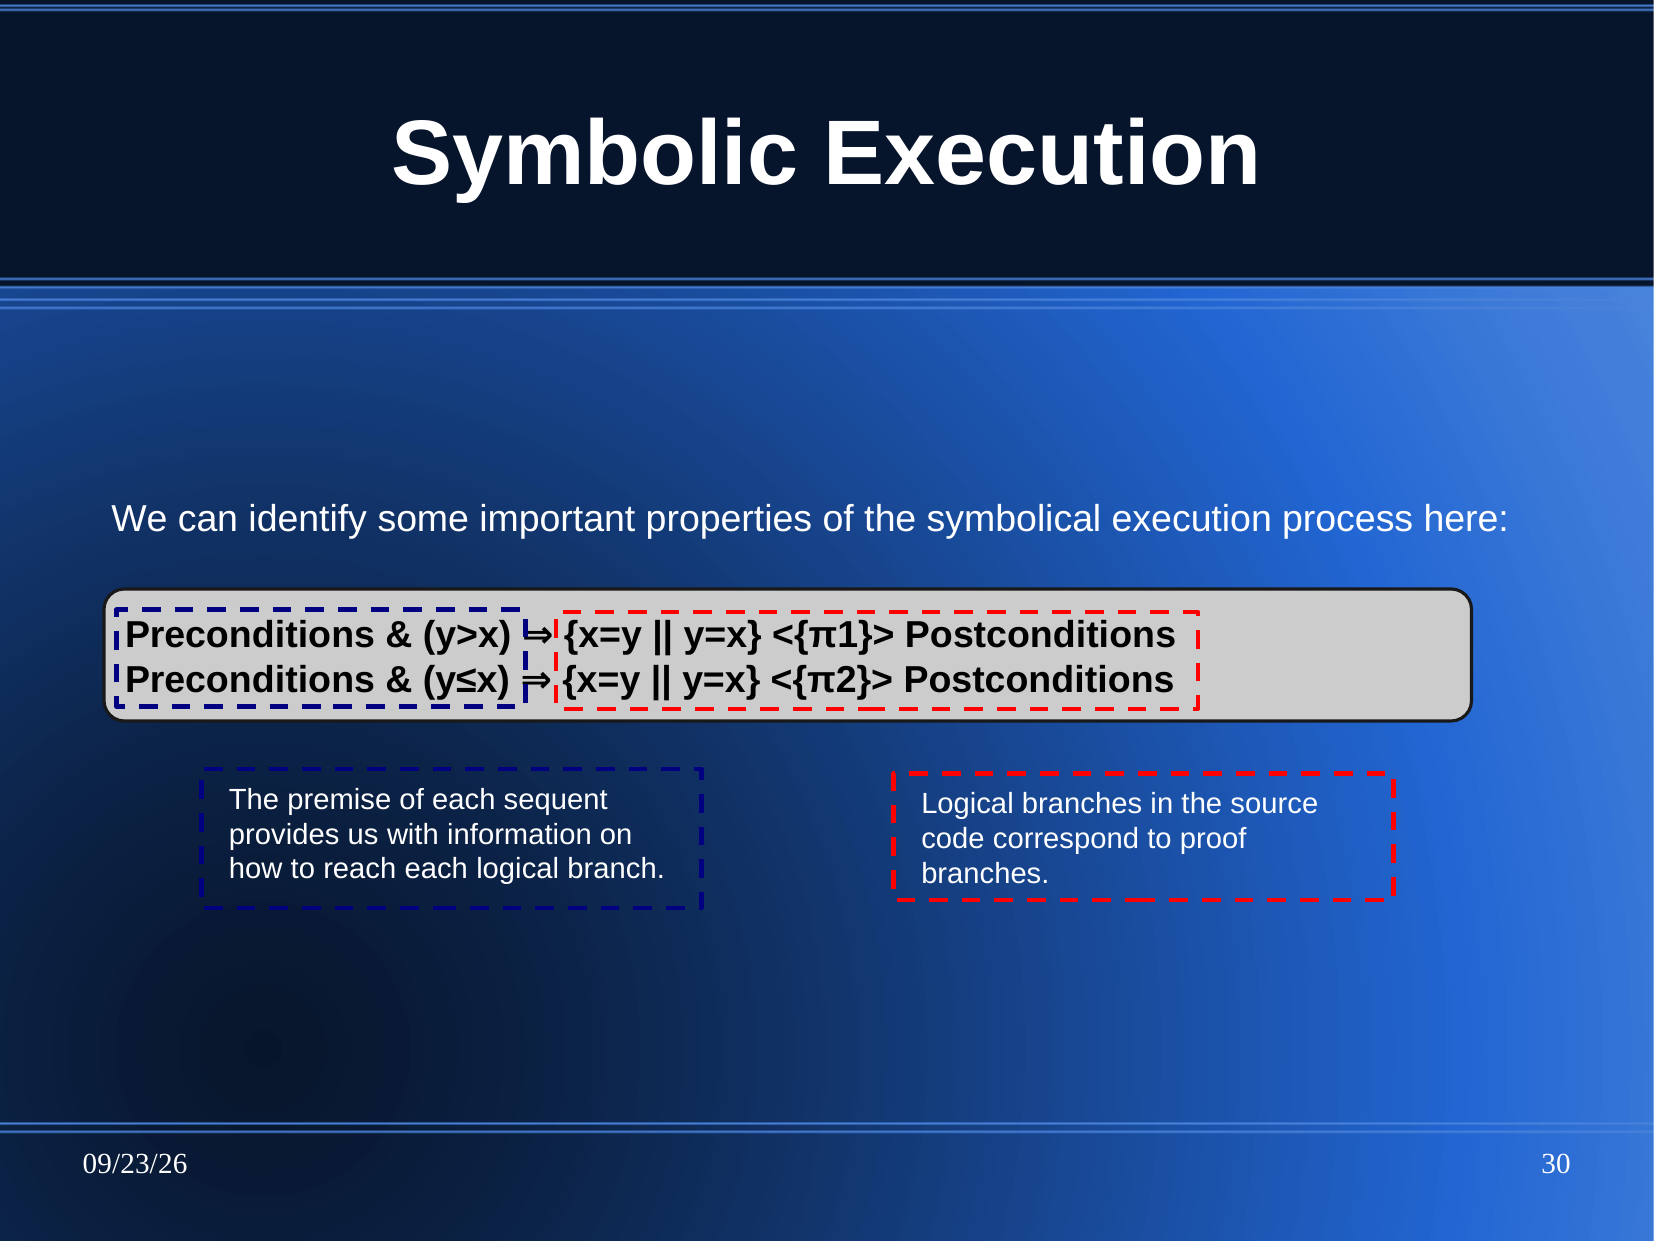

# Symbolic Execution
We can identify some important properties of the symbolical execution process here:
Preconditions & (y>x) ⇒ {x=y || y=x} <{π1}> Postconditions
Preconditions & (y≤x) ⇒ {x=y || y=x} <{π2}> Postconditions
The premise of each sequent provides us with information on how to reach each logical branch.
Logical branches in the source code correspond to proof branches.
30